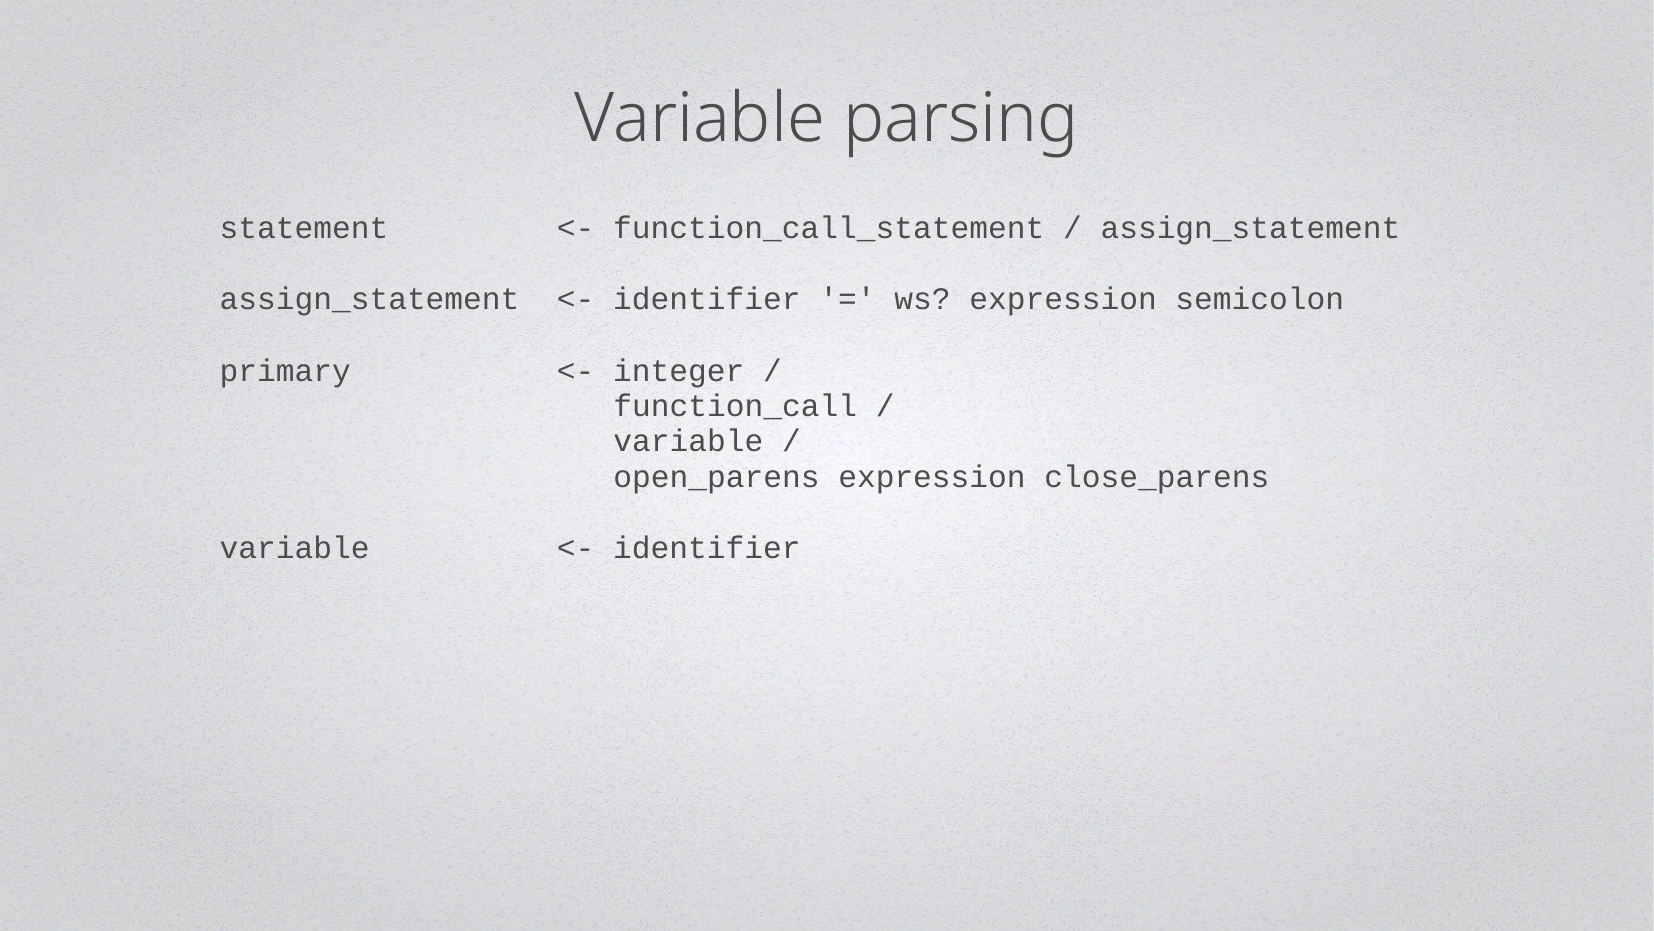

# Variable parsing
statement <- function_call_statement / assign_statement
assign_statement <- identifier '=' ws? expression semicolon
primary <- integer /
 function_call /
 variable /
 open_parens expression close_parens
variable <- identifier